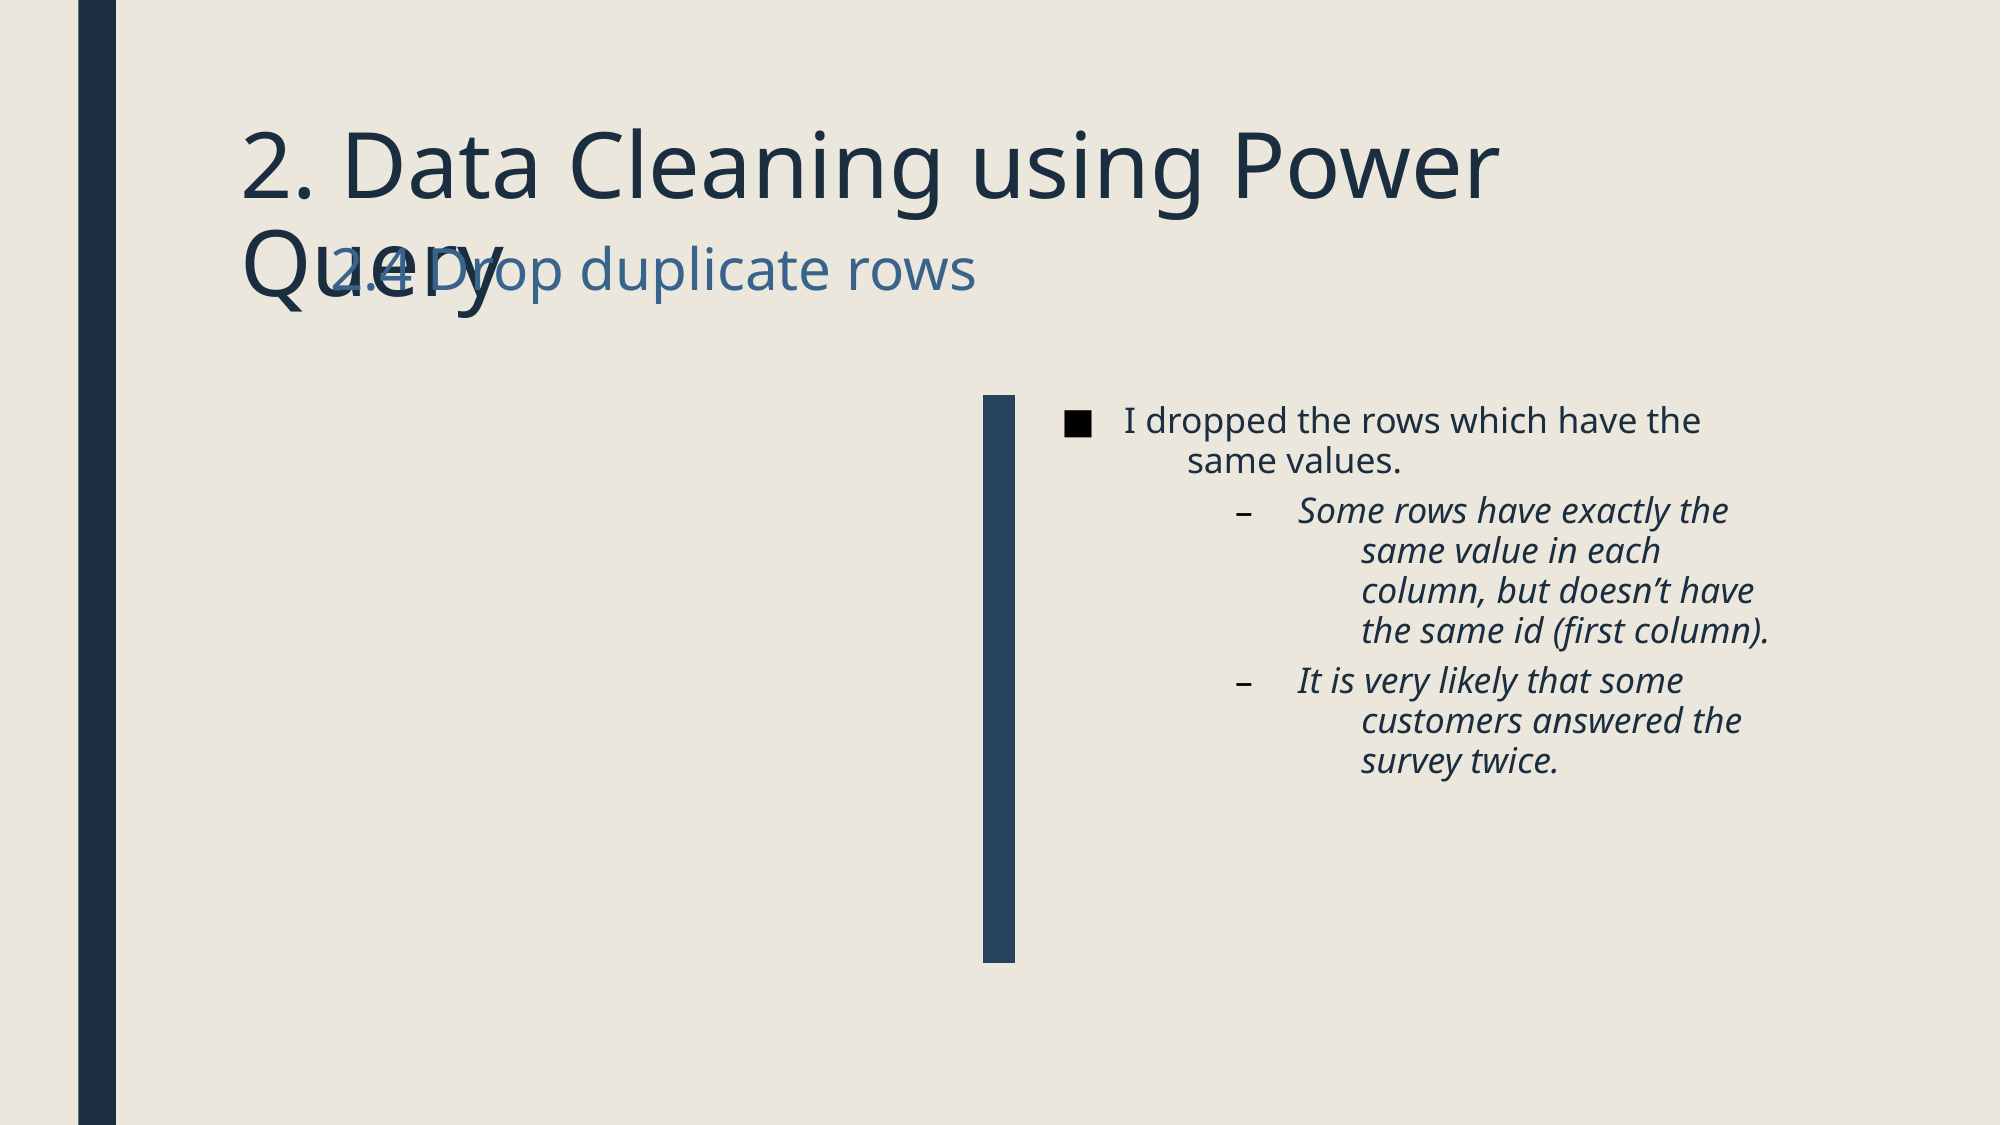

# 2. Data Cleaning using Power Query
2.4 Drop duplicate rows
I dropped the rows which have the same values.
Some rows have exactly the same value in each column, but doesn’t have the same id (first column).
It is very likely that some customers answered the survey twice.